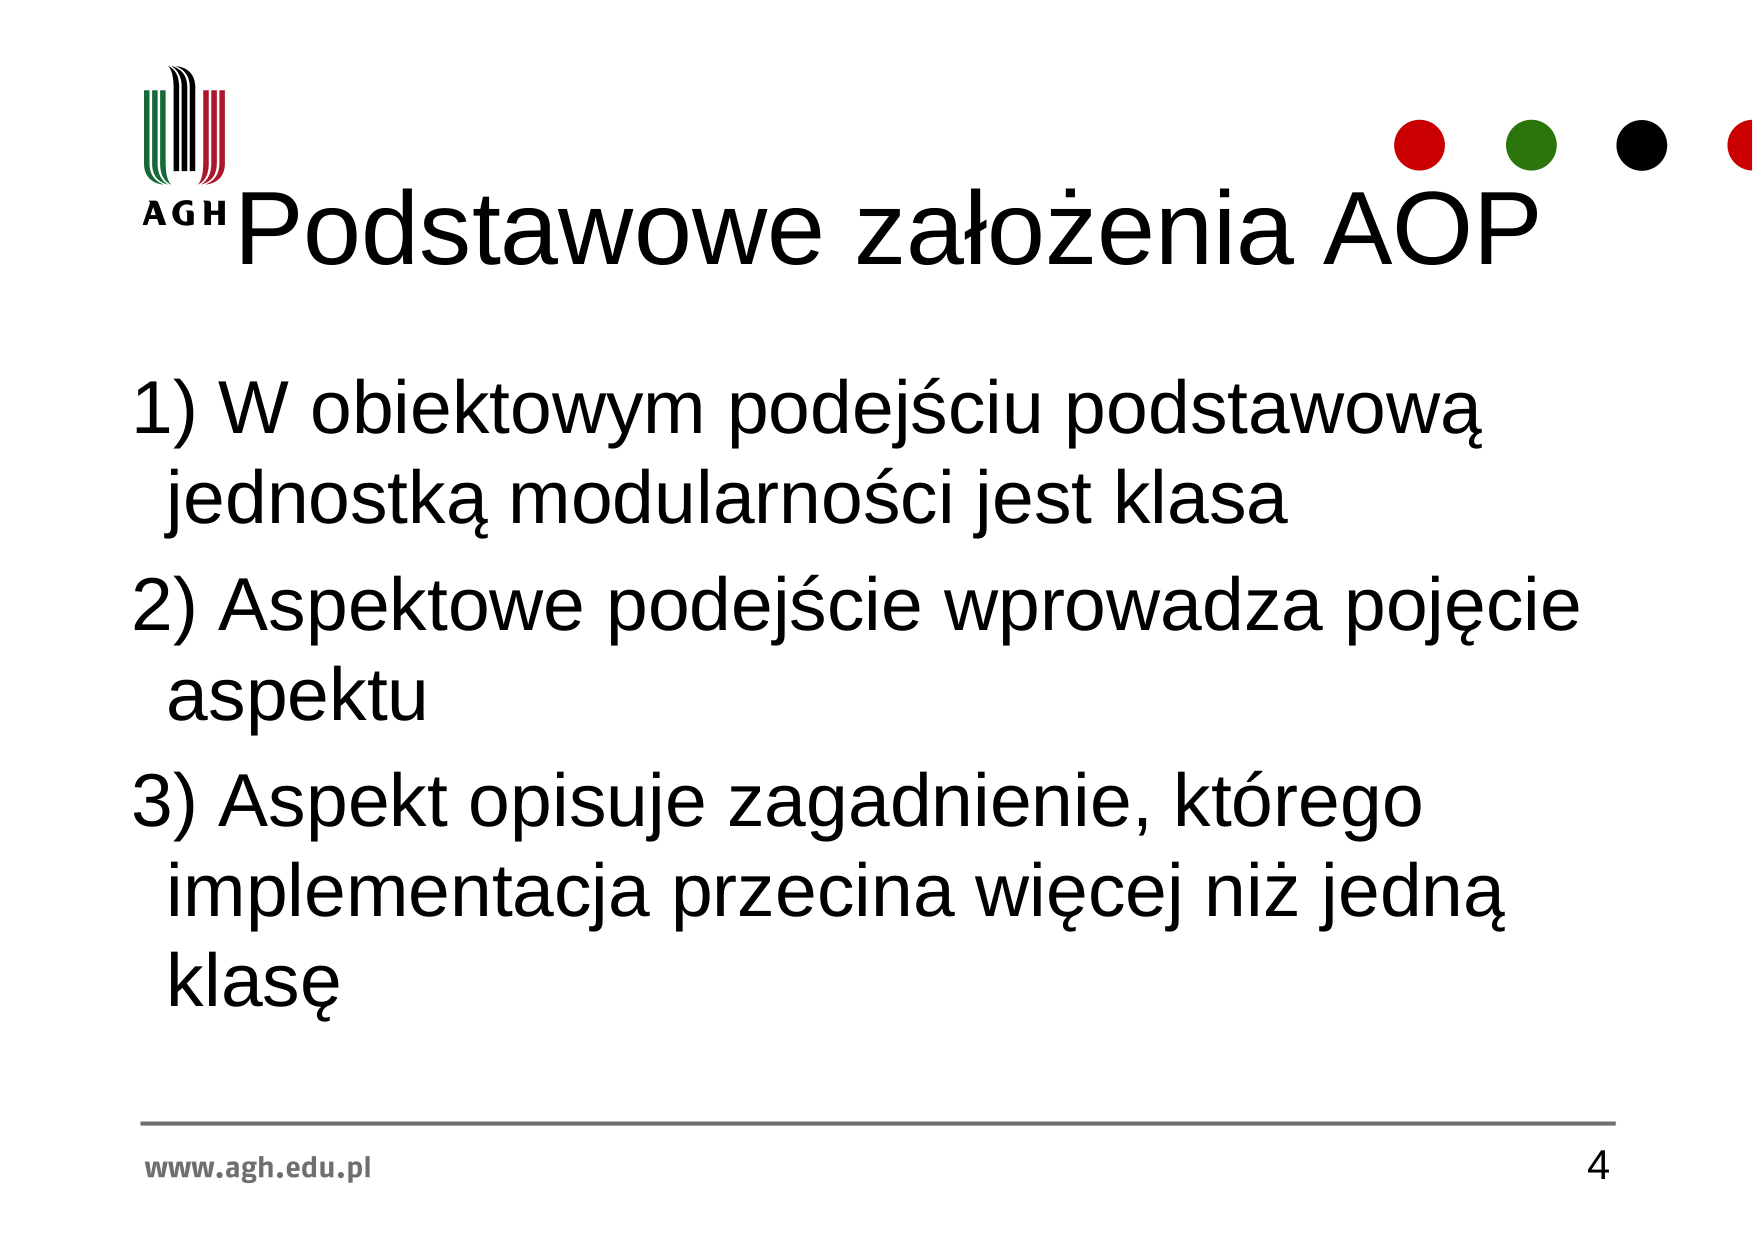

# Podstawowe założenia AOP
 W obiektowym podejściu podstawową jednostką modularności jest klasa
 Aspektowe podejście wprowadza pojęcie aspektu
 Aspekt opisuje zagadnienie, którego implementacja przecina więcej niż jedną klasę